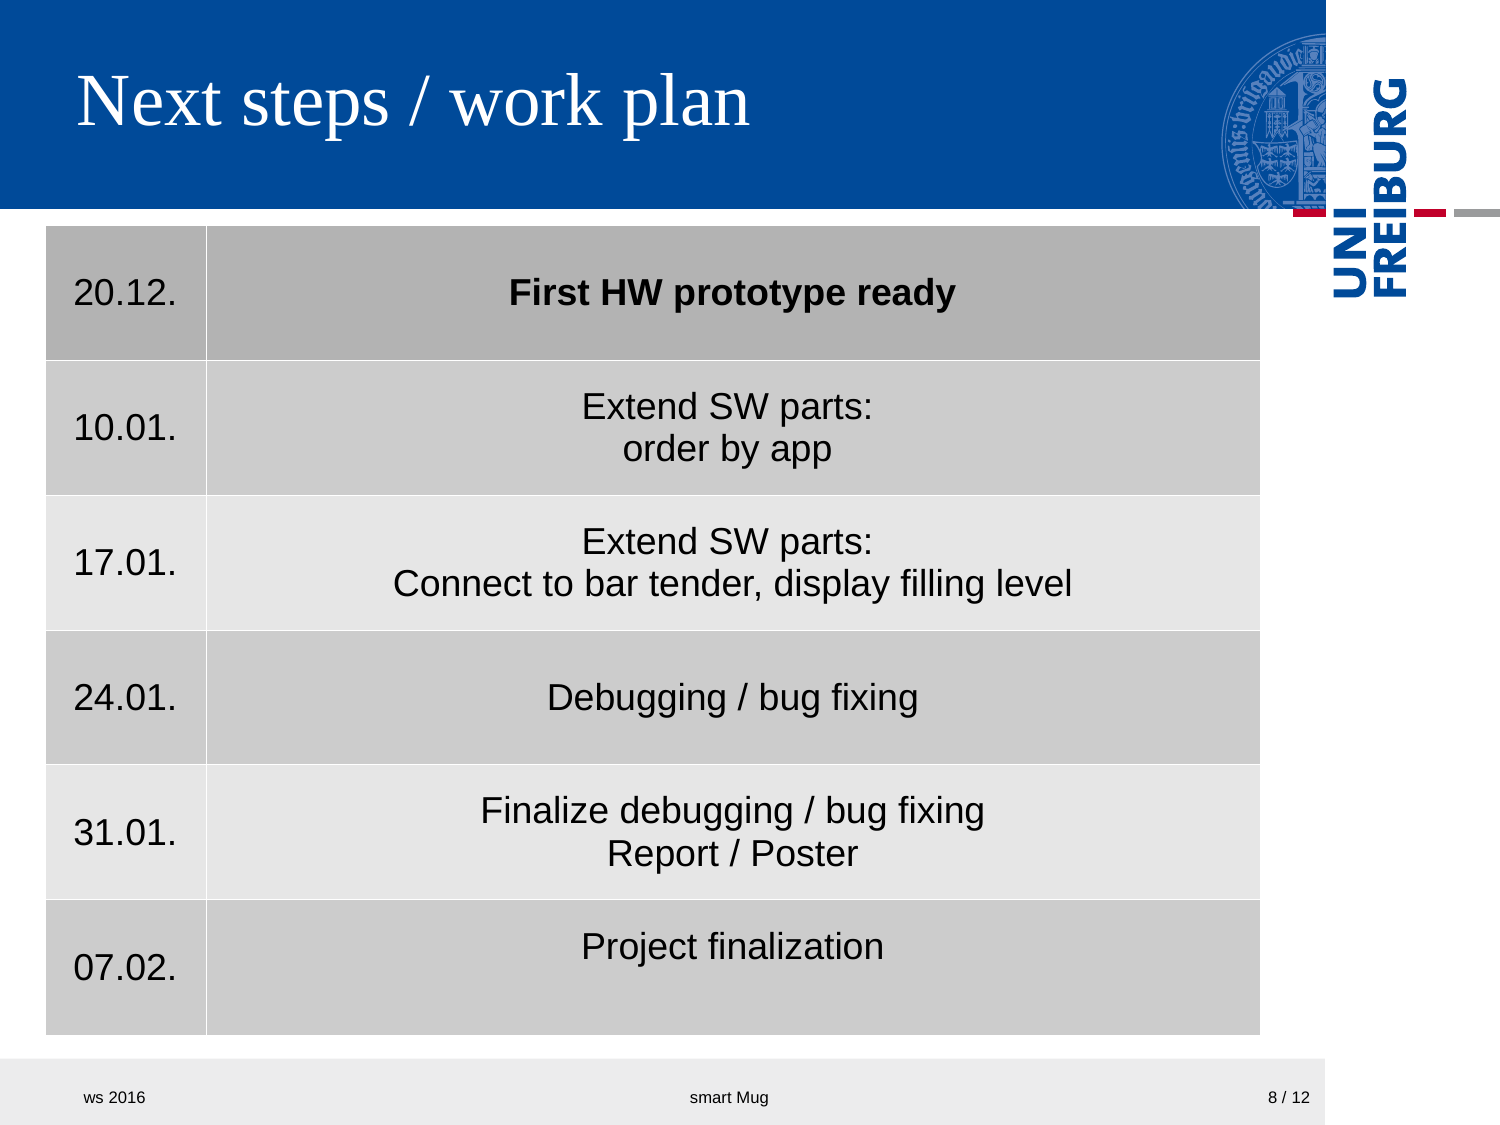

# Next steps / work plan
| 20.12. | First HW prototype ready |
| --- | --- |
| 10.01. | Extend SW parts: order by app |
| 17.01. | Extend SW parts: Connect to bar tender, display filling level |
| 24.01. | Debugging / bug fixing |
| 31.01. | Finalize debugging / bug fixing Report / Poster |
| 07.02. | Project finalization |